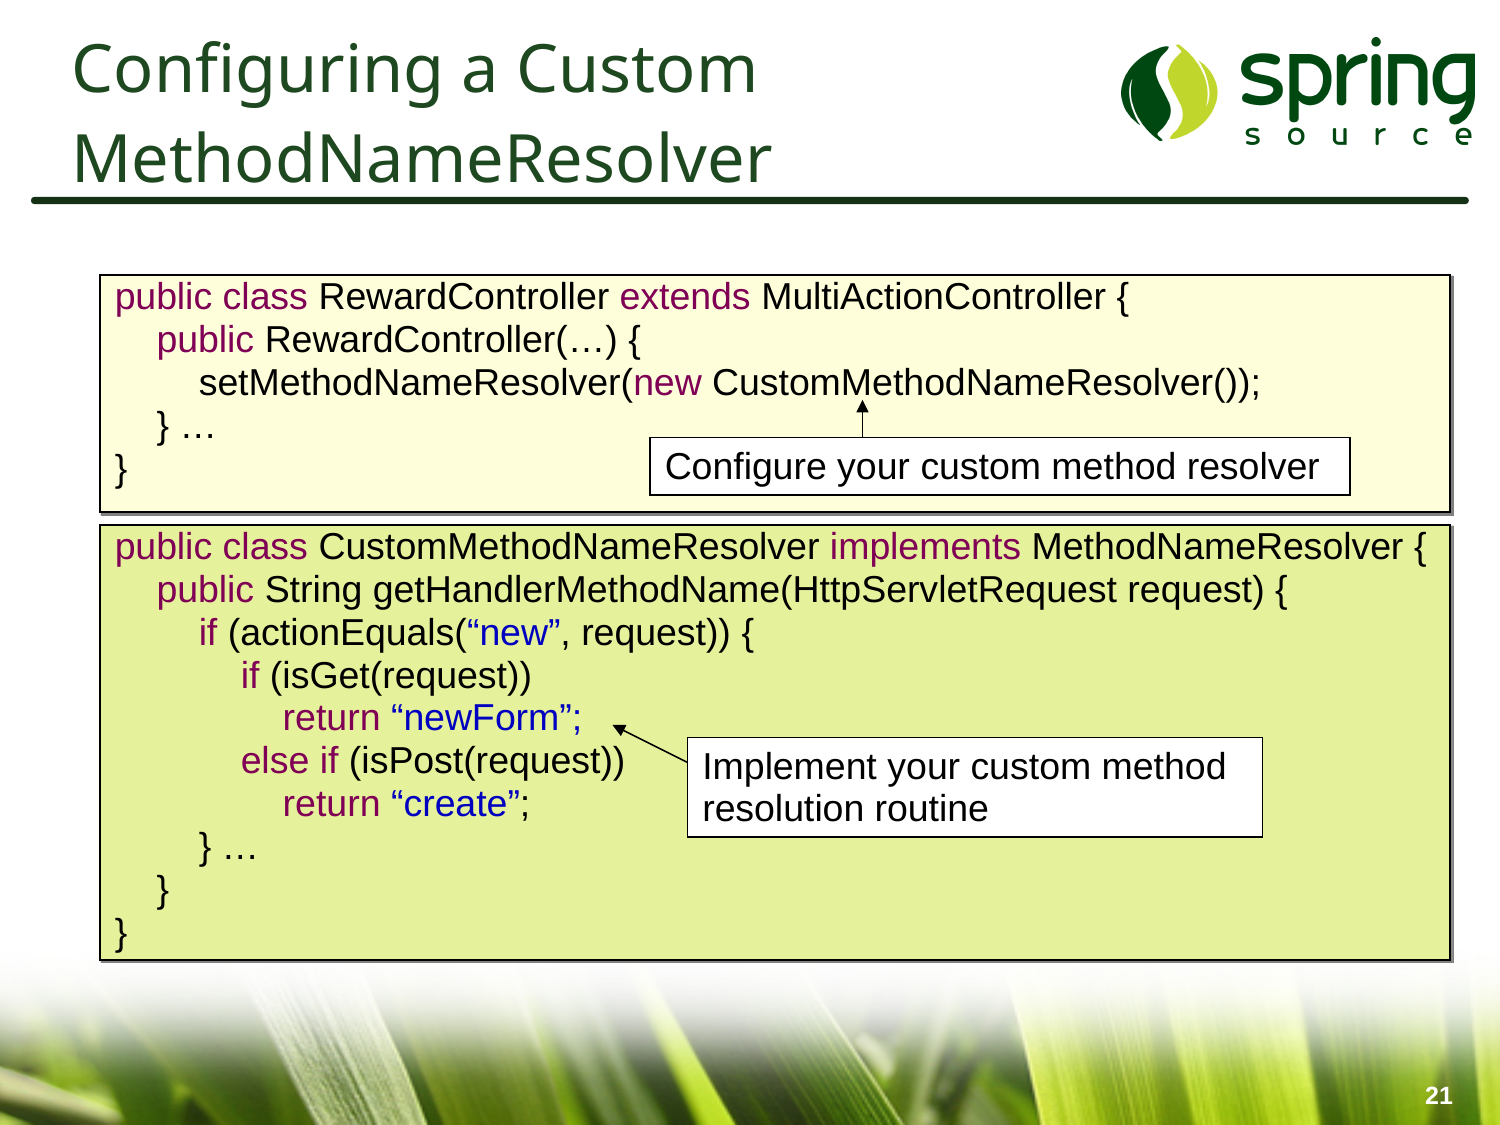

# Configuring a Custom MethodNameResolver
public class RewardController extends MultiActionController {
 public RewardController(…) {
 setMethodNameResolver(new CustomMethodNameResolver());
 } …
}
Configure your custom method resolver
public class CustomMethodNameResolver implements MethodNameResolver {
 public String getHandlerMethodName(HttpServletRequest request) {
 if (actionEquals(“new”, request)) {
 if (isGet(request))
 return “newForm”;
 else if (isPost(request))
 return “create”;
 } …
 }
}
Implement your custom method
resolution routine